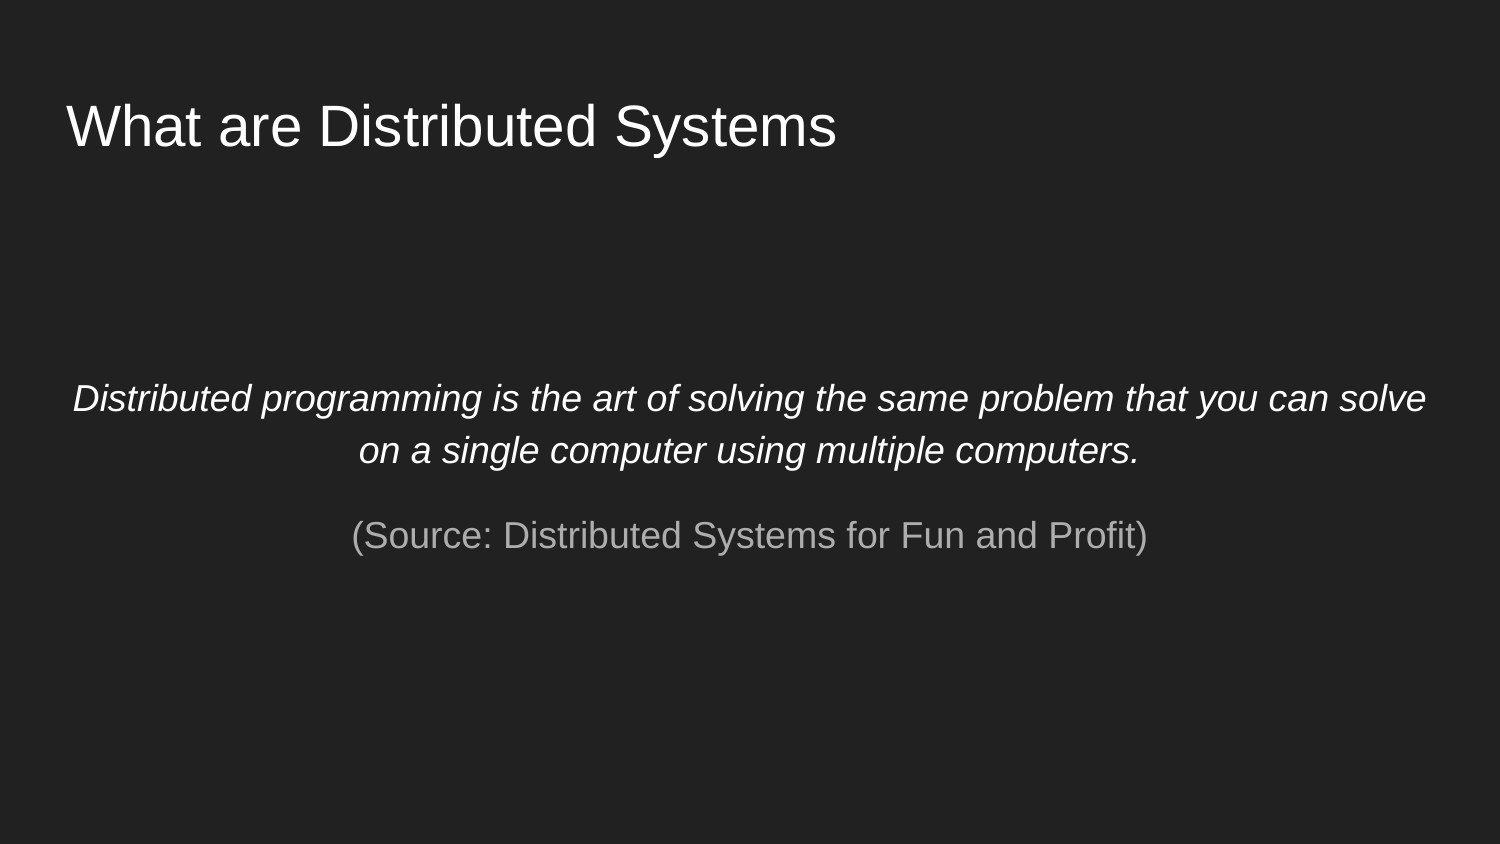

# What are Distributed Systems
Distributed programming is the art of solving the same problem that you can solve on a single computer using multiple computers.
(Source: Distributed Systems for Fun and Profit)